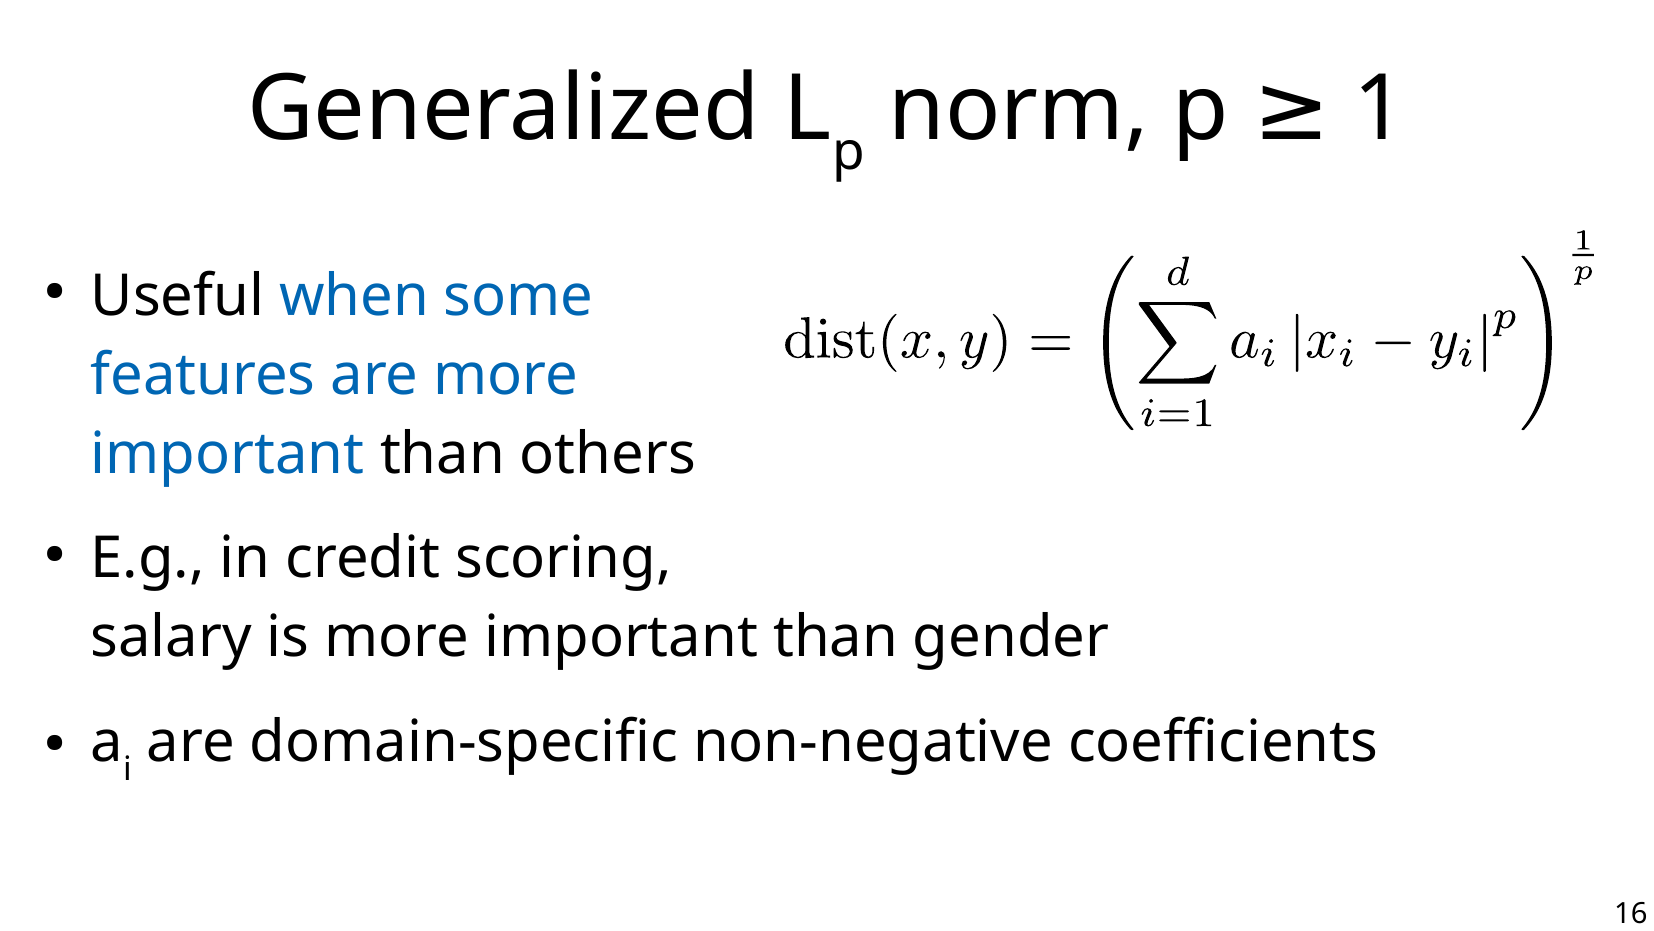

# Generalized Lp norm, p ≥ 1
Useful when some
features are more
important than others
E.g., in credit scoring,
salary is more important than gender
ai are domain-specific non-negative coefficients
16